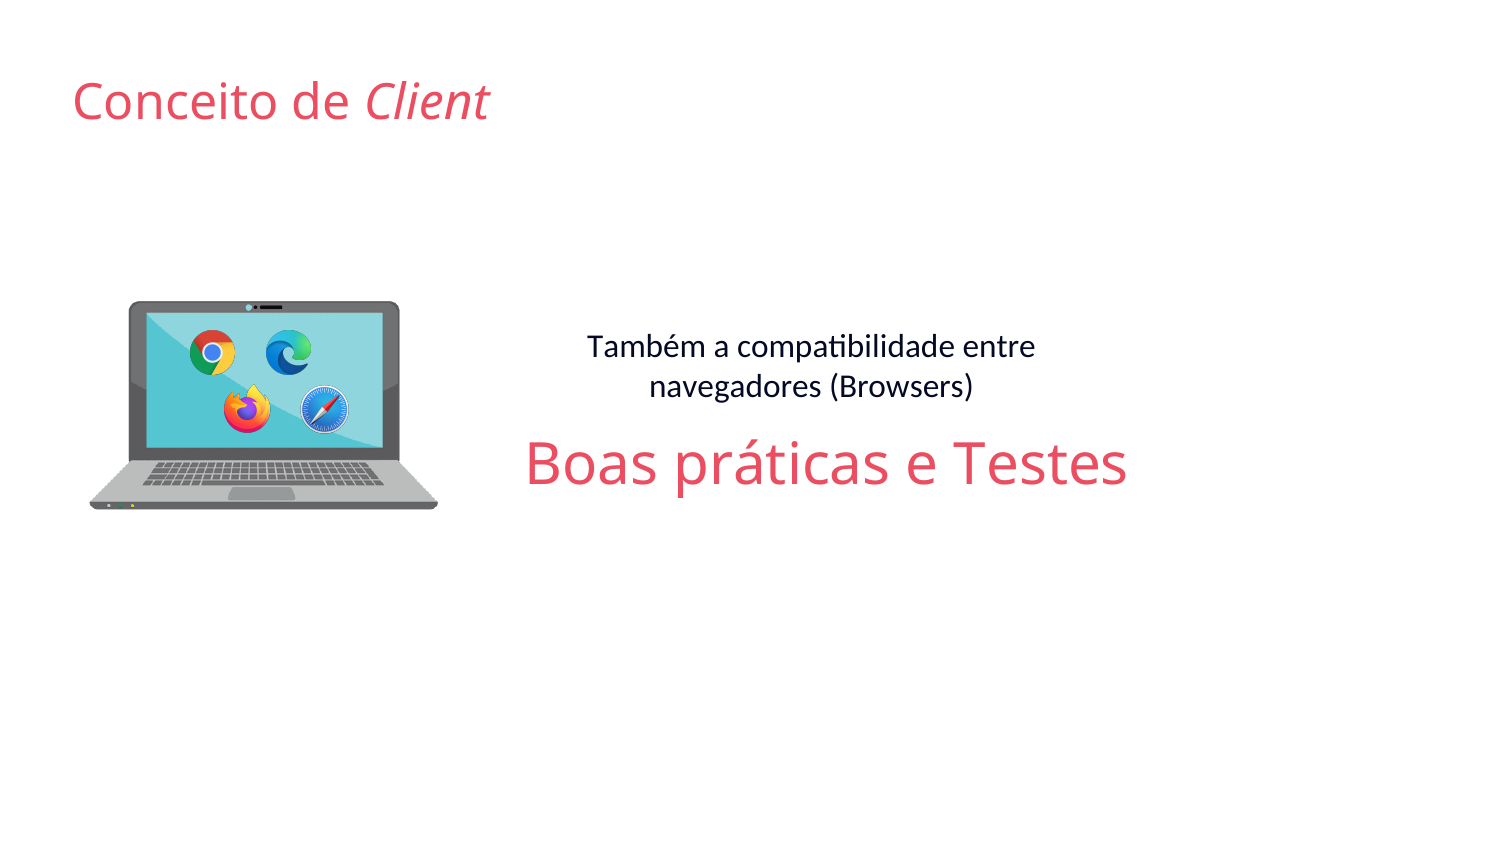

Conceito de Client
Também a compatibilidade entre navegadores (Browsers)
Boas práticas e Testes